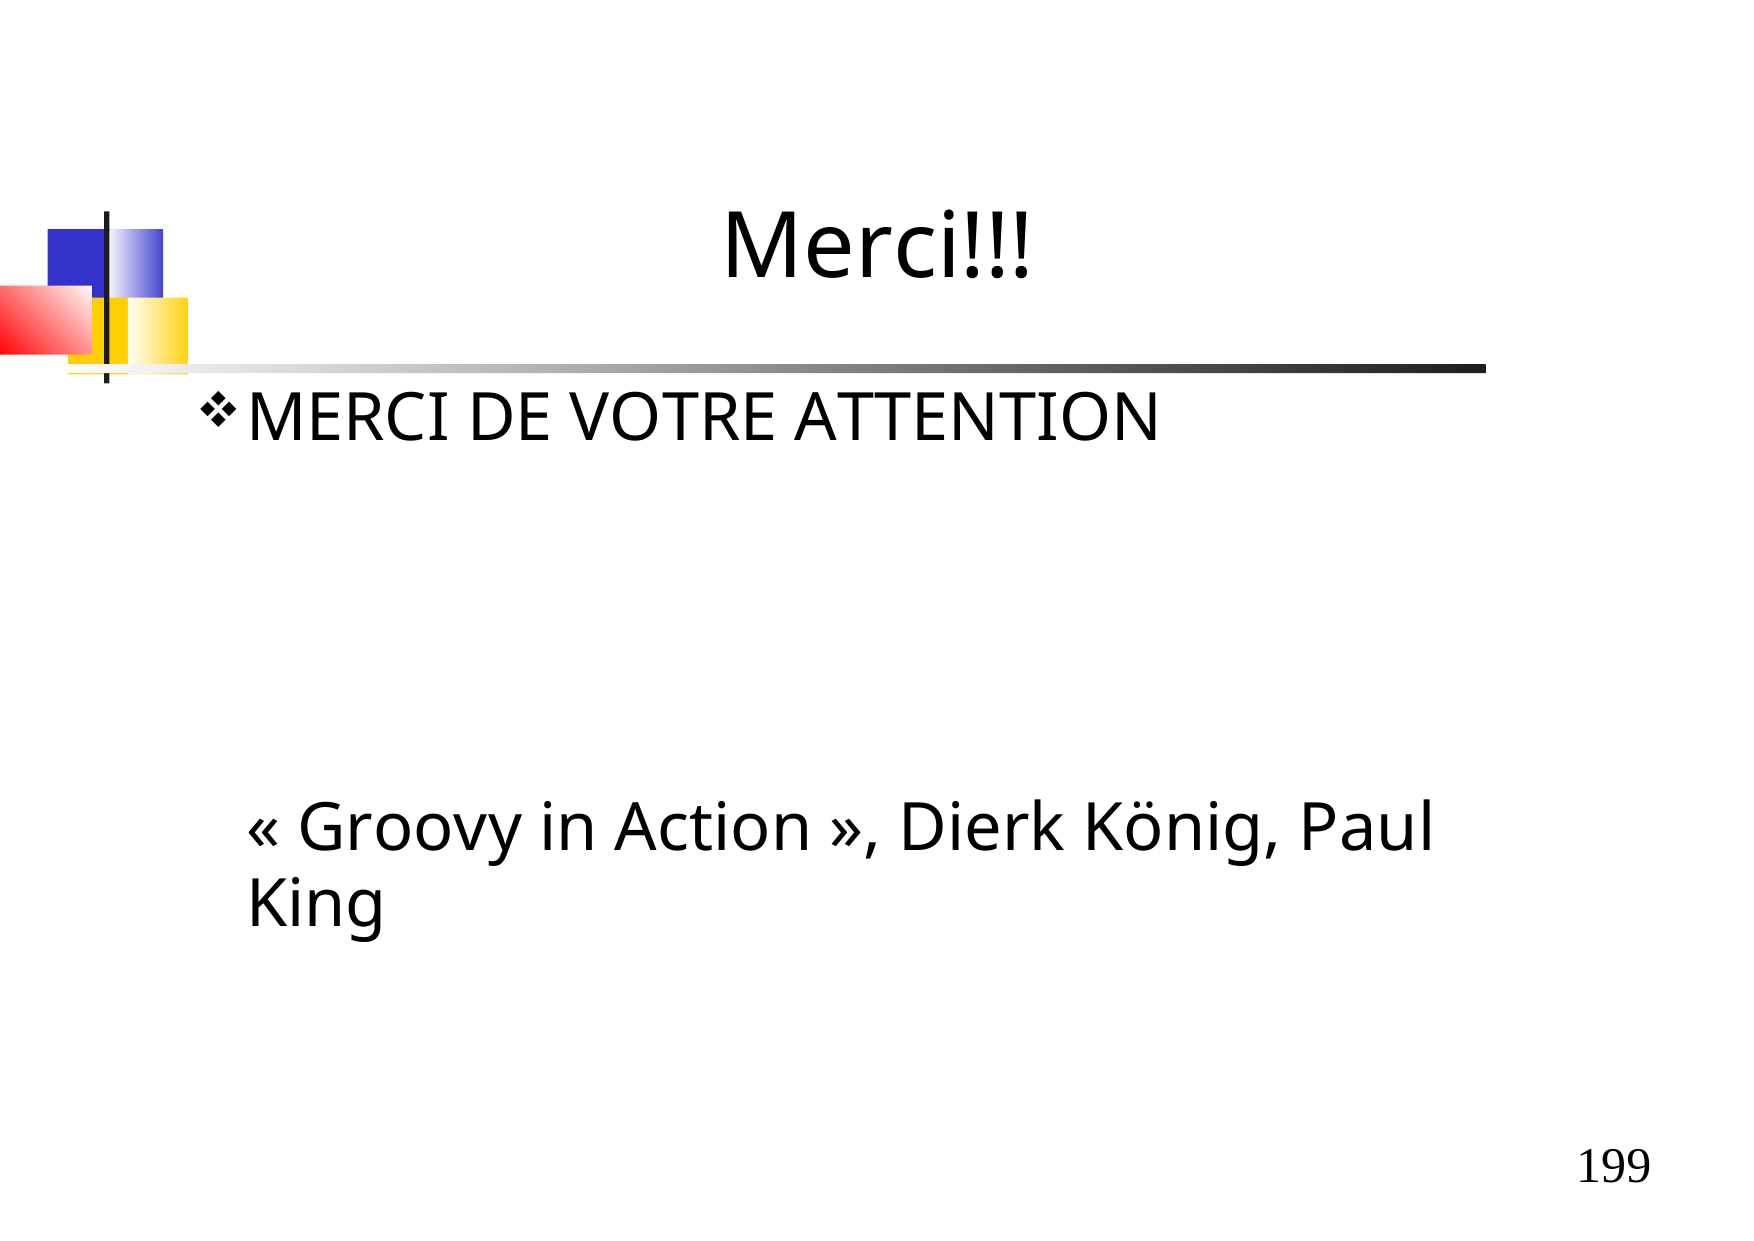

# Merci!!!
MERCI DE VOTRE ATTENTION
« Groovy in Action », Dierk König, Paul King